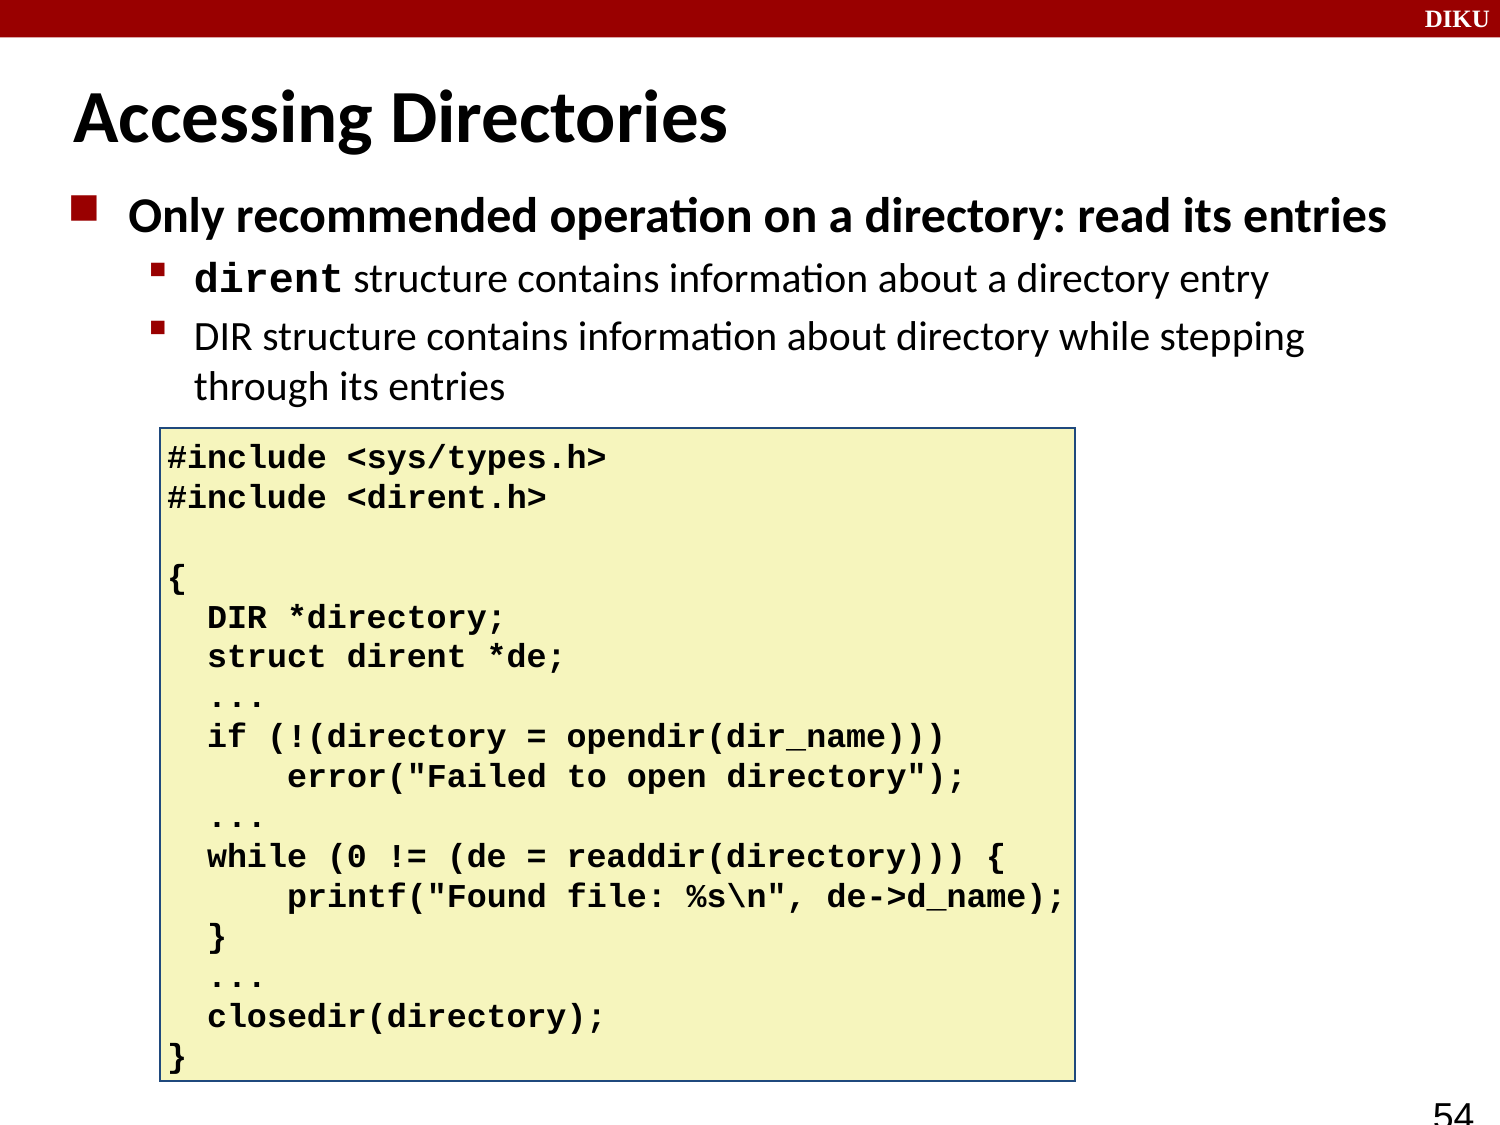

Accessing Directories
Only recommended operation on a directory: read its entries
dirent structure contains information about a directory entry
DIR structure contains information about directory while stepping through its entries
#include <sys/types.h>
#include <dirent.h>
{
 DIR *directory;
 struct dirent *de;
 ...
 if (!(directory = opendir(dir_name)))
 error("Failed to open directory");
 ...
 while (0 != (de = readdir(directory))) {
 printf("Found file: %s\n", de->d_name);
 }
 ...
 closedir(directory);
}